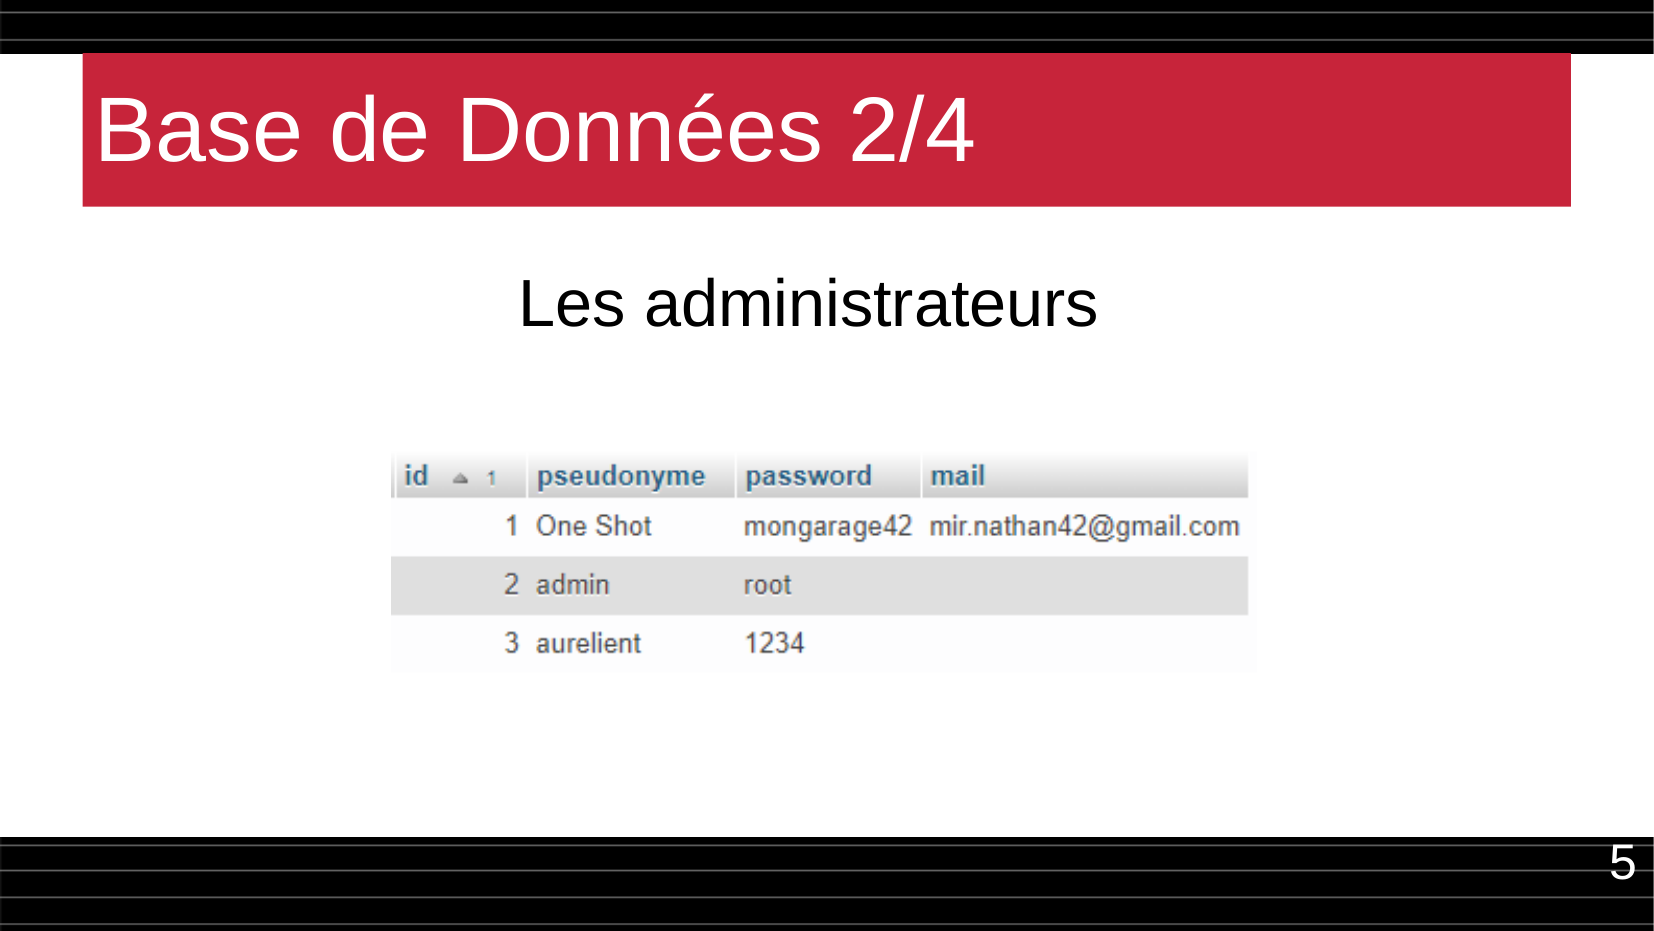

# Base de Données 2/4
Les administrateurs
5